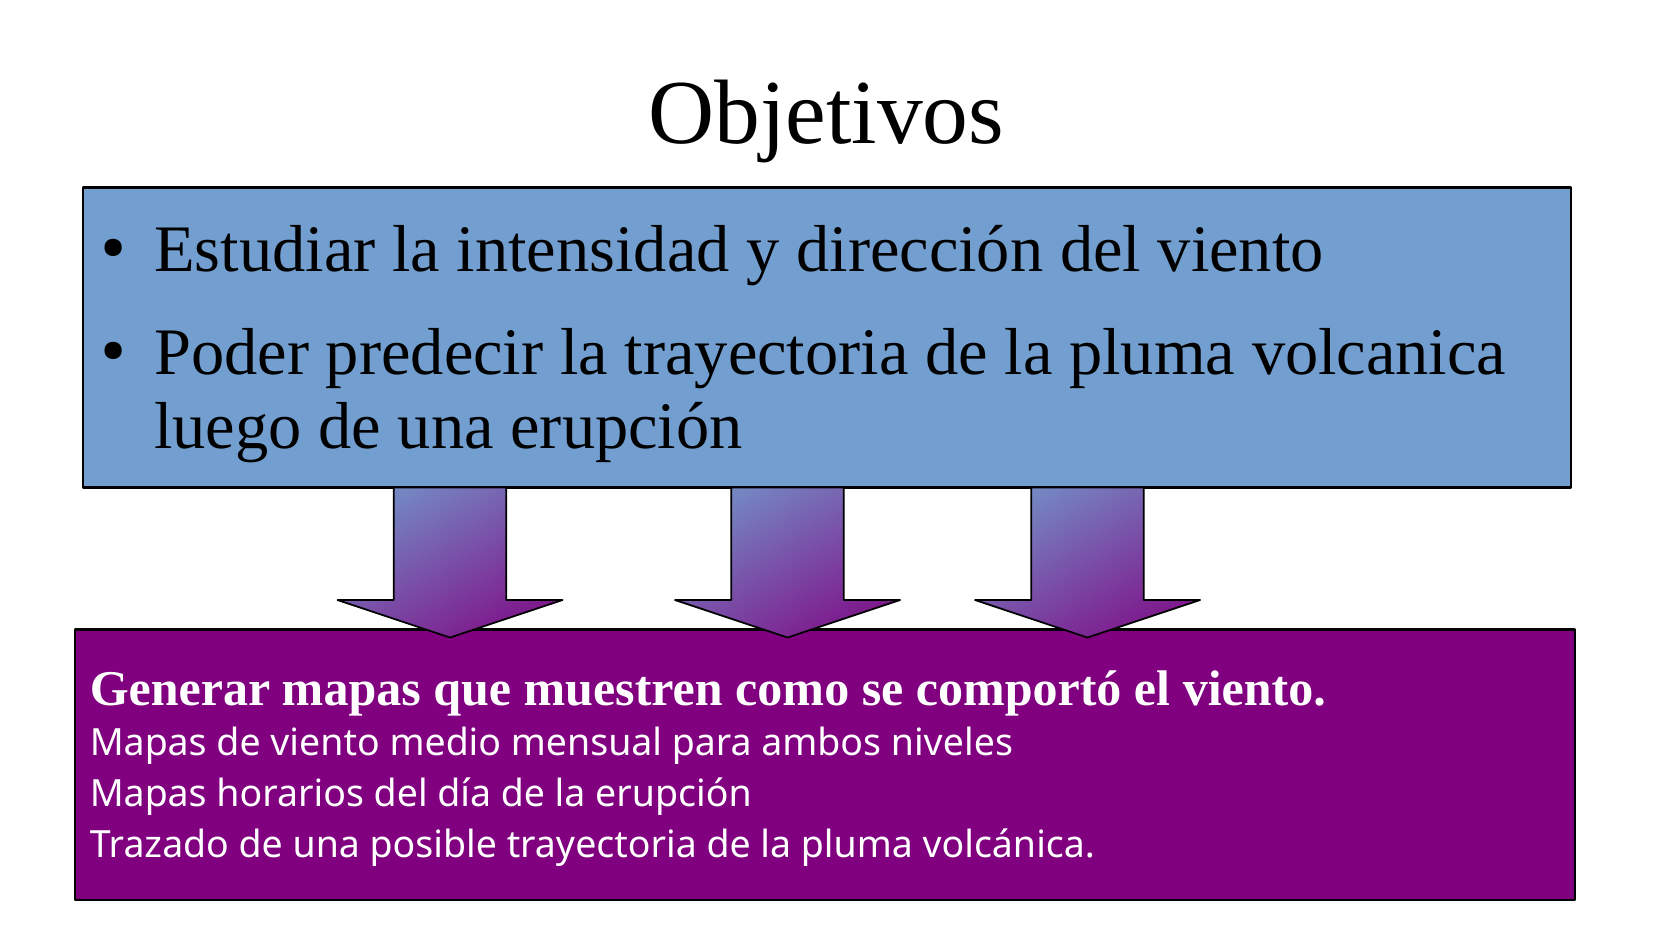

# Objetivos
Estudiar la intensidad y dirección del viento
Poder predecir la trayectoria de la pluma volcanica luego de una erupción
Generar mapas que muestren como se comportó el viento.
Mapas de viento medio mensual para ambos niveles
Mapas horarios del día de la erupción
Trazado de una posible trayectoria de la pluma volcánica.
10